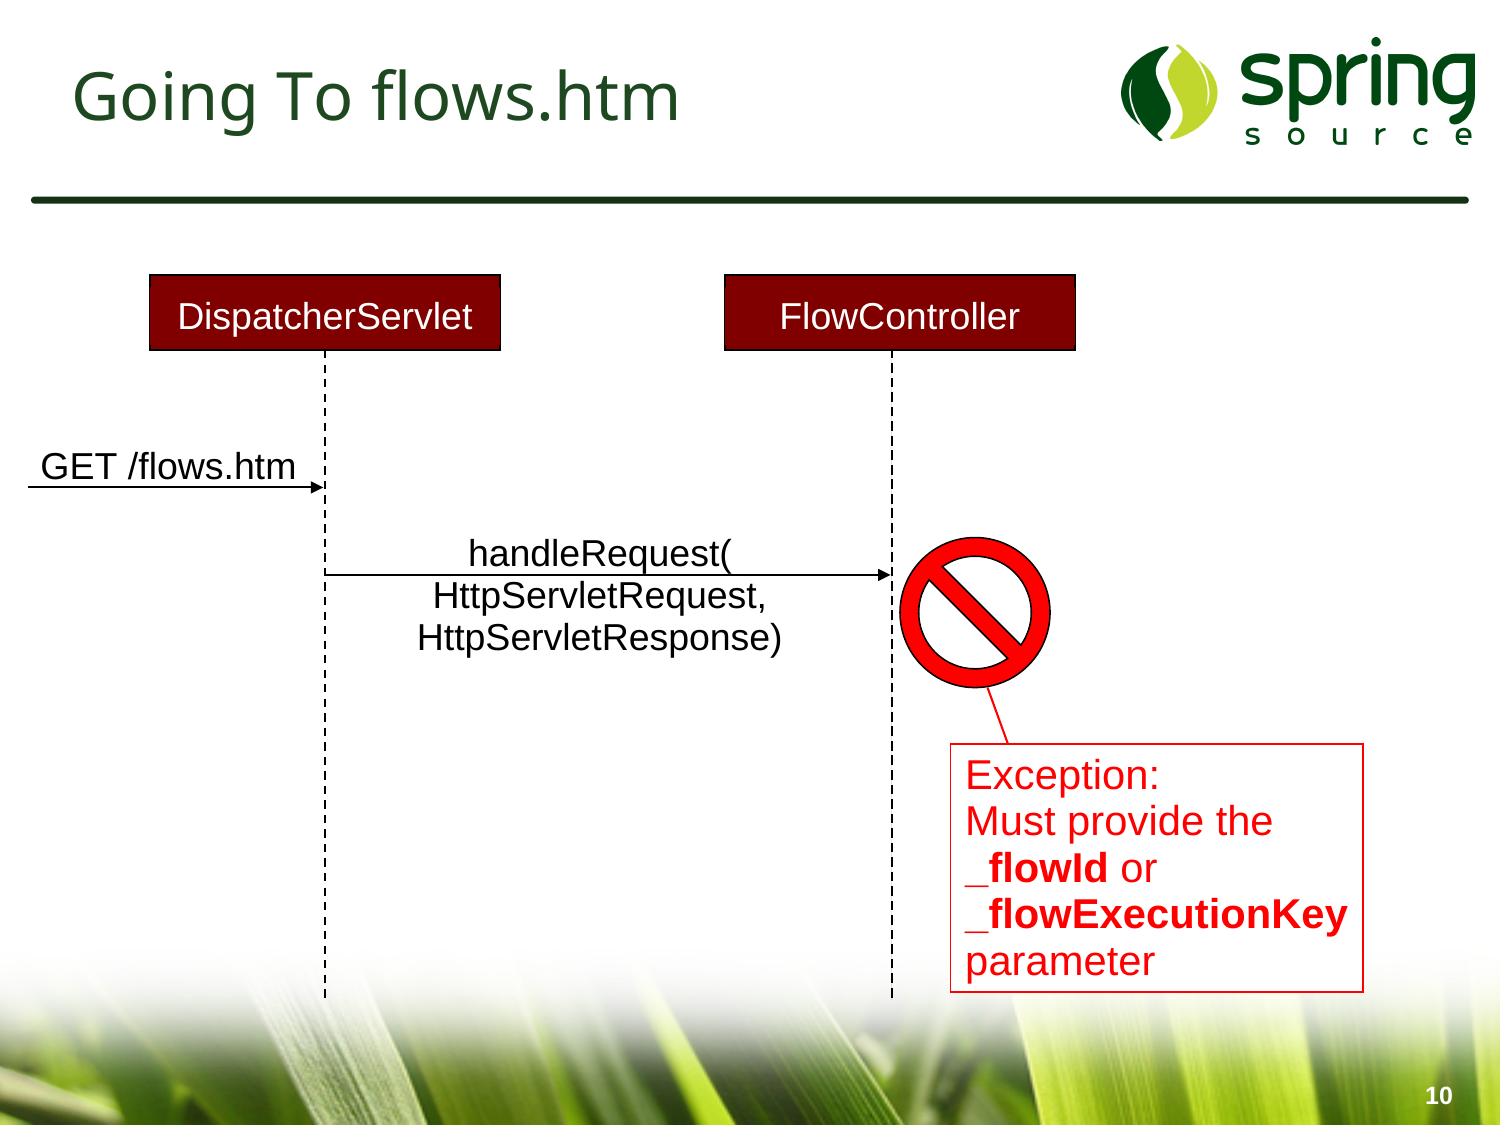

# Going To flows.htm
DispatcherServlet
FlowController
GET /flows.htm
handleRequest(
HttpServletRequest, HttpServletResponse)
Exception:
Must provide the
_flowId or
_flowExecutionKey
parameter